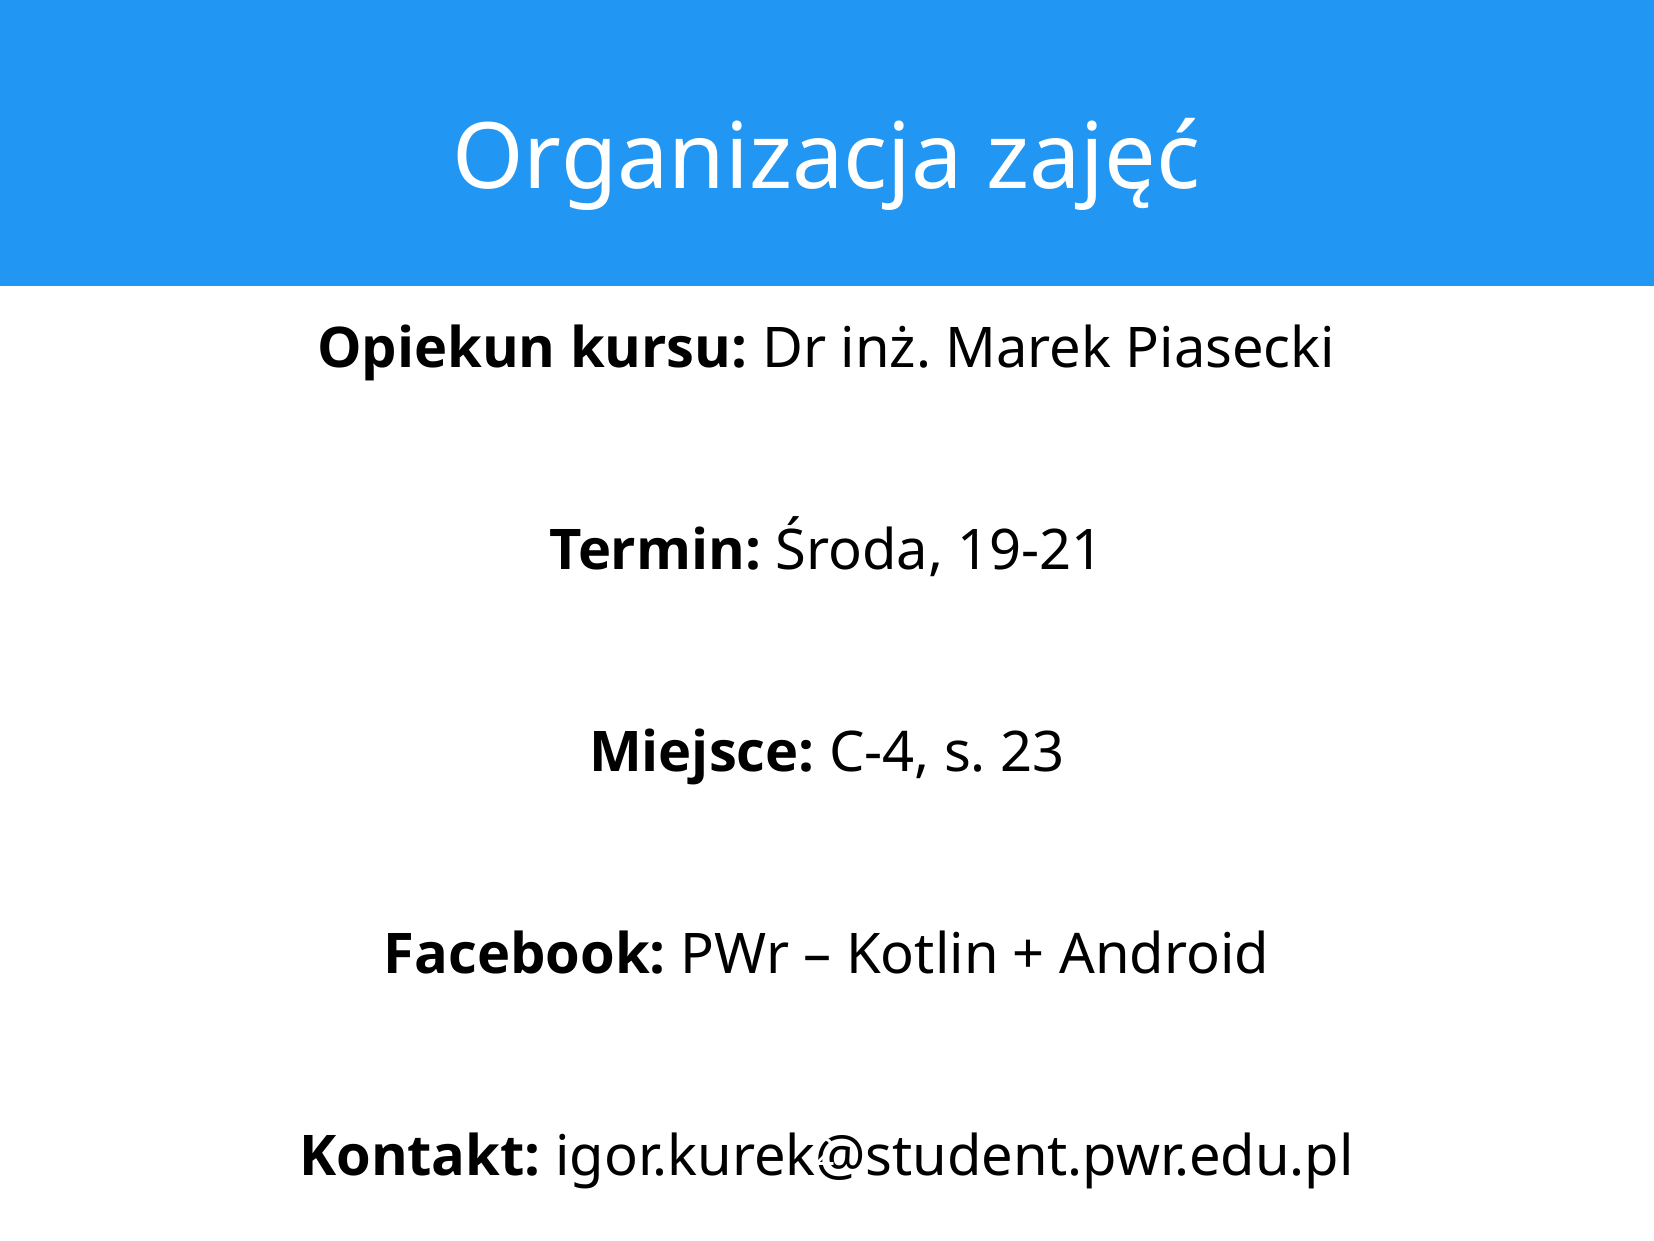

# Organizacja zajęć
Opiekun kursu: Dr inż. Marek Piasecki
Termin: Środa, 19-21
Miejsce: C-4, s. 23
Facebook: PWr – Kotlin + Android
Kontakt: igor.kurek@student.pwr.edu.pl
2